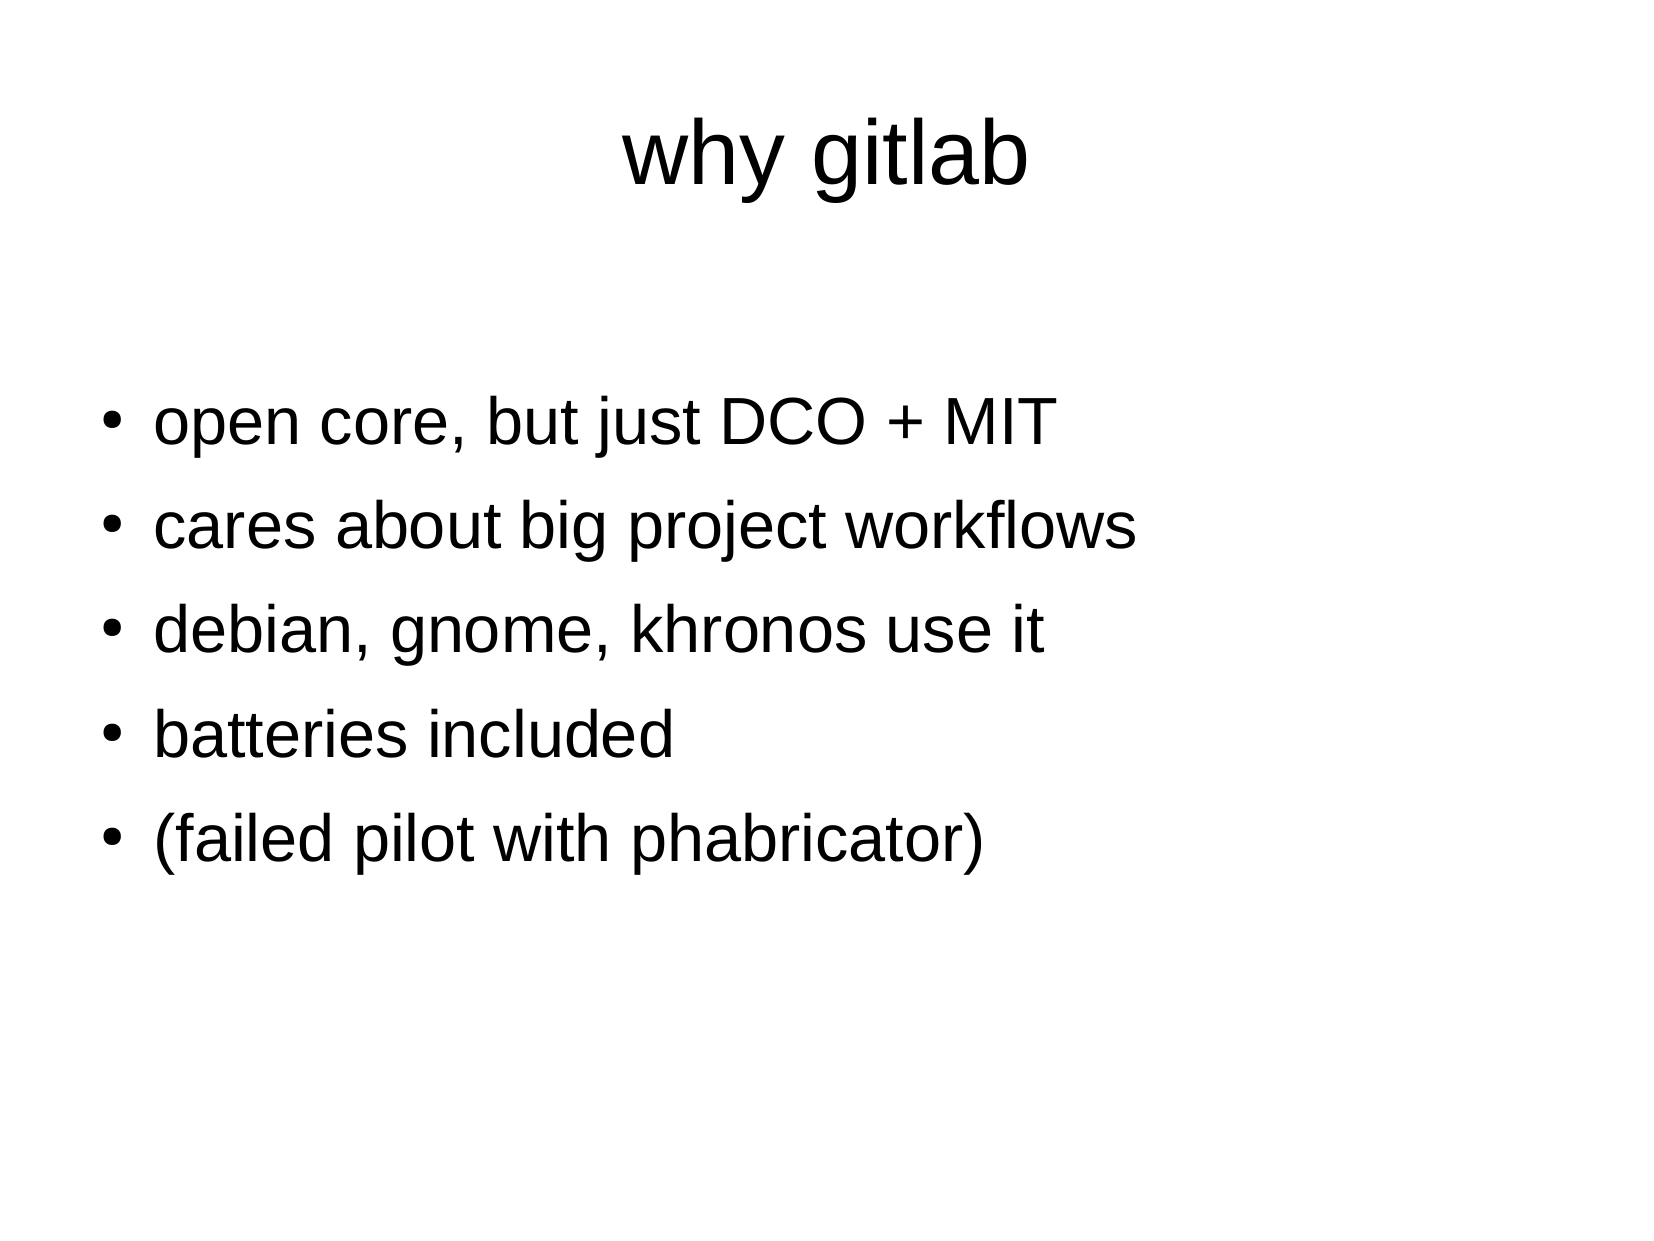

# why gitlab
open core, but just DCO + MIT
cares about big project workflows
debian, gnome, khronos use it
batteries included
(failed pilot with phabricator)